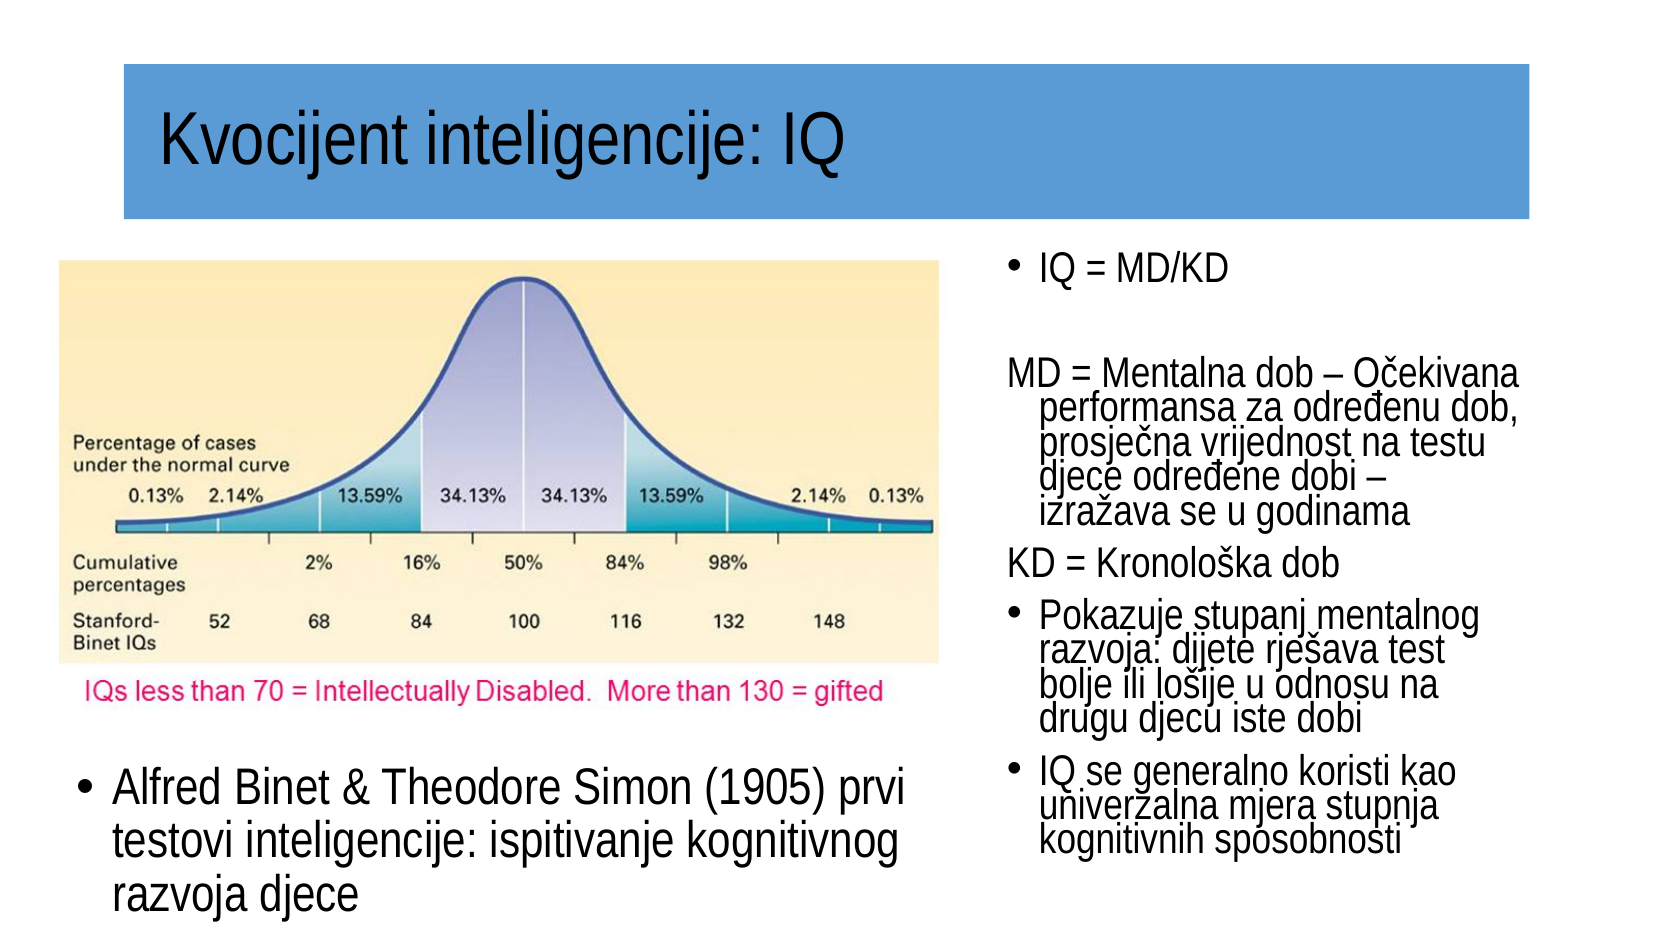

#
Kvocijent inteligencije: IQ
IQ = MD/KD
MD = Mentalna dob – Očekivana performansa za određenu dob, prosječna vrijednost na testu djece određene dobi – izražava se u godinama
KD = Kronološka dob
Pokazuje stupanj mentalnog razvoja: dijete rješava test bolje ili lošije u odnosu na drugu djecu iste dobi
IQ se generalno koristi kao univerzalna mjera stupnja kognitivnih sposobnosti
Alfred Binet & Theodore Simon (1905) prvi testovi inteligencije: ispitivanje kognitivnog razvoja djece